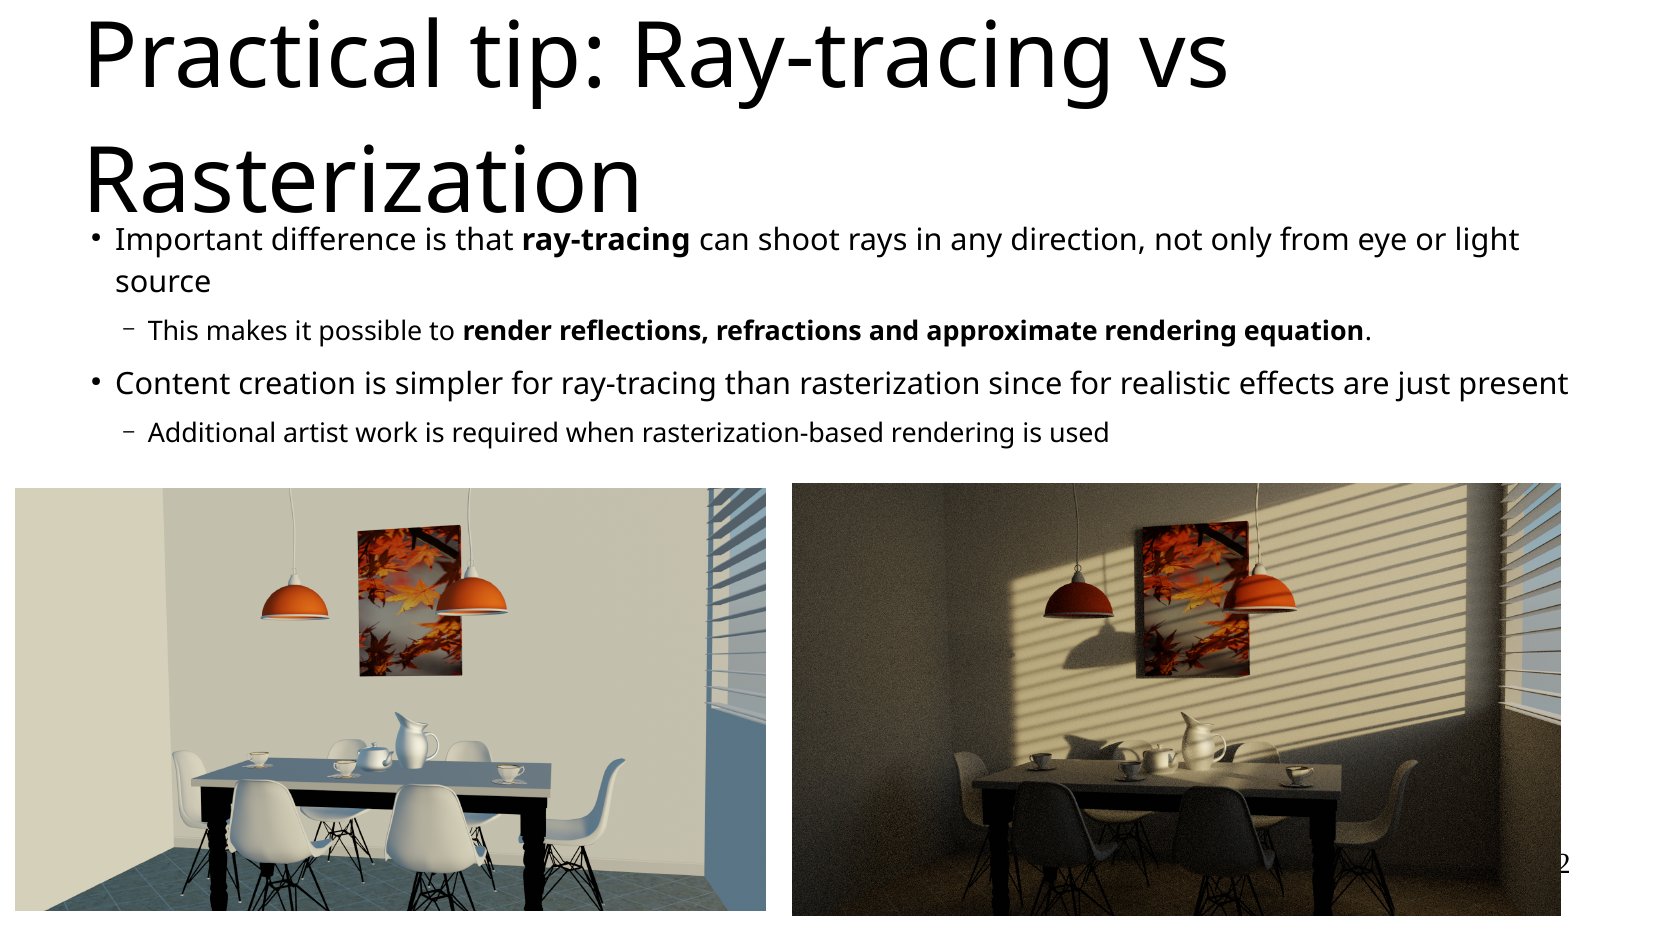

# Practical tip: Ray-tracing vs Rasterization
Important difference is that ray-tracing can shoot rays in any direction, not only from eye or light source
This makes it possible to render reflections, refractions and approximate rendering equation.
Content creation is simpler for ray-tracing than rasterization since for realistic effects are just present
Additional artist work is required when rasterization-based rendering is used
42